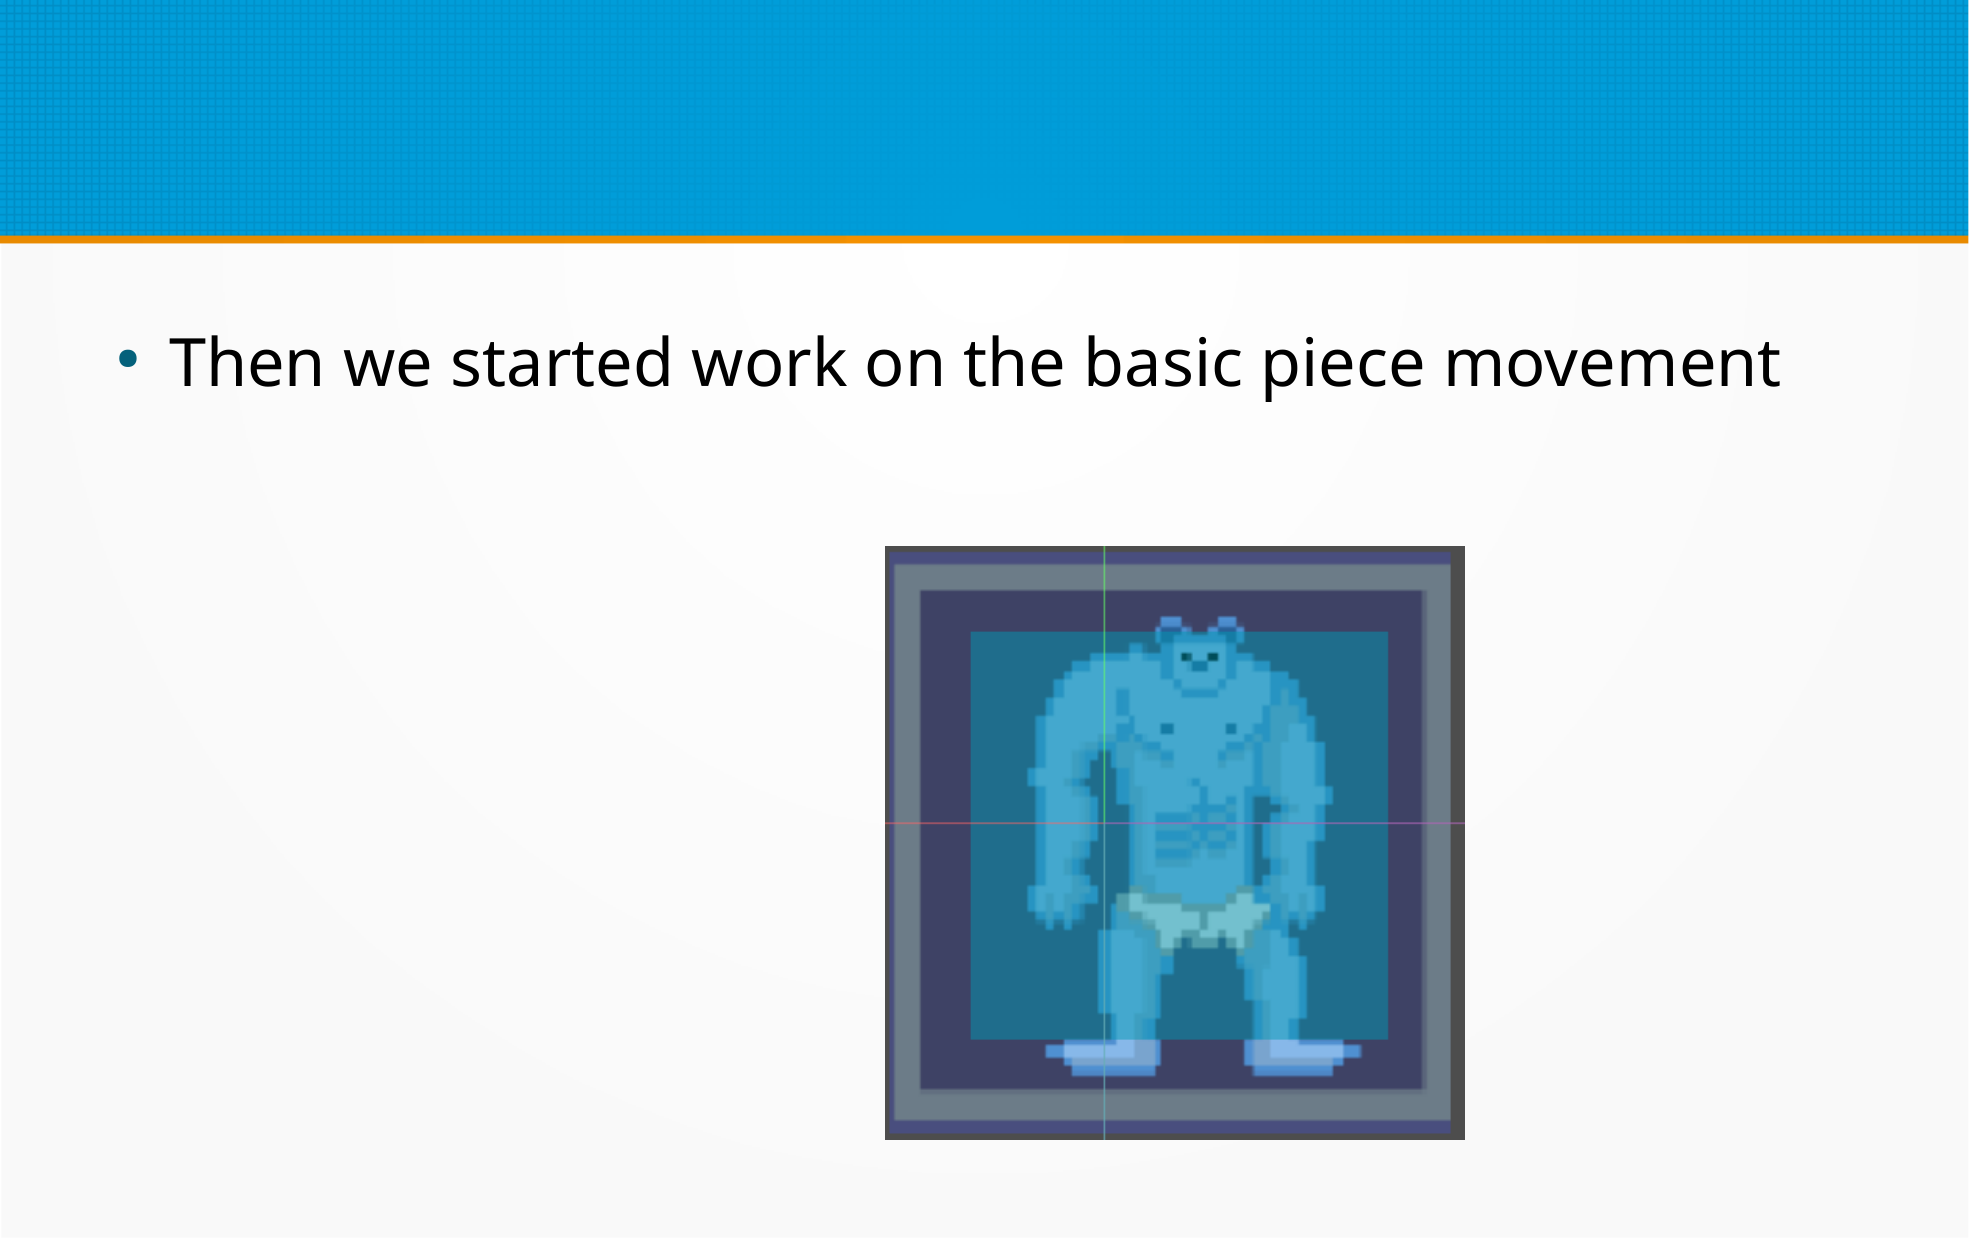

#
Then we started work on the basic piece movement